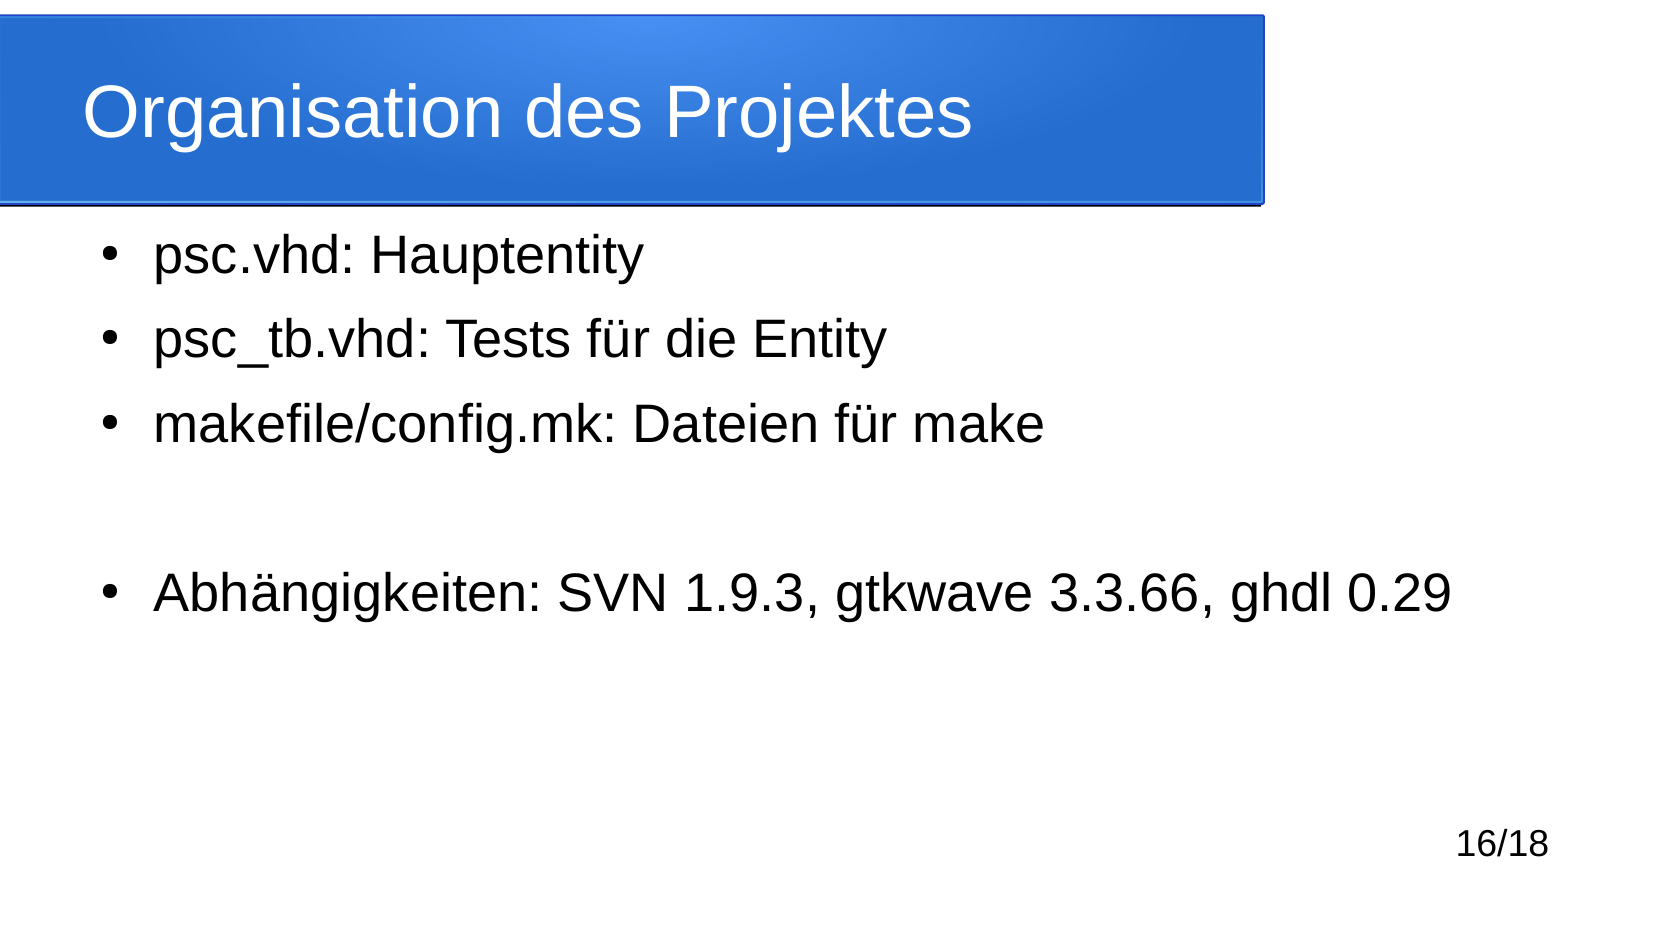

# Organisation des Projektes
psc.vhd: Hauptentity
psc_tb.vhd: Tests für die Entity
makefile/config.mk: Dateien für make
Abhängigkeiten: SVN 1.9.3, gtkwave 3.3.66, ghdl 0.29
16/18